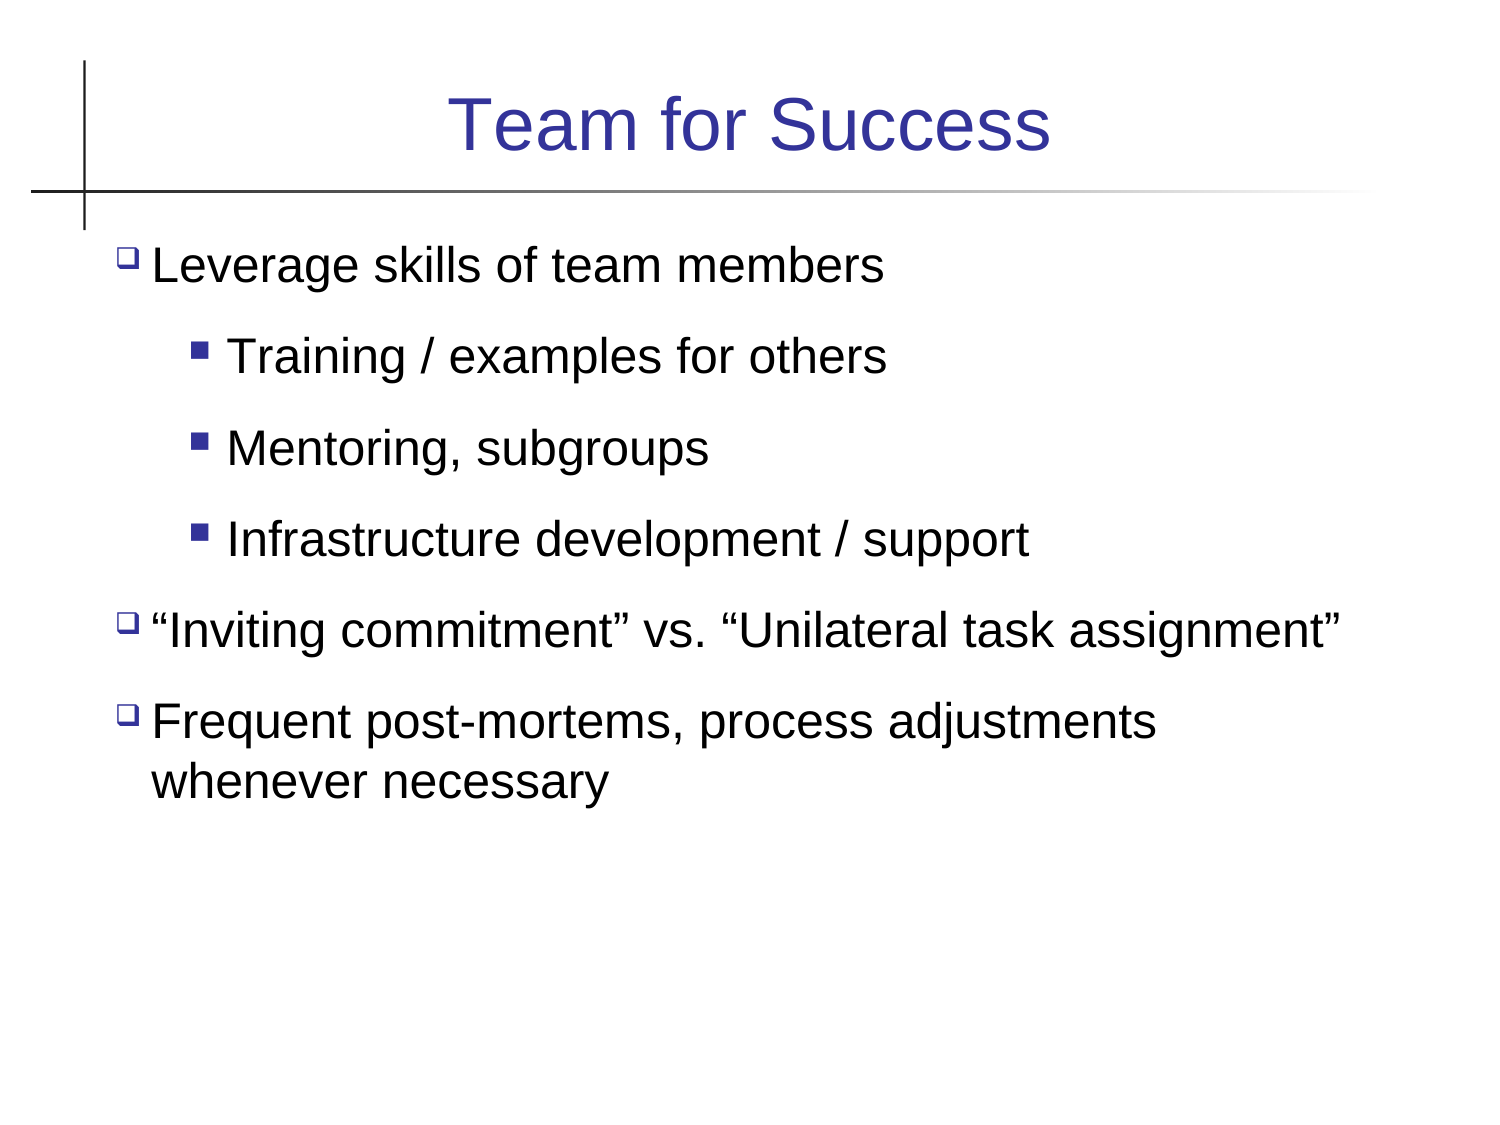

# Team for Success
Leverage skills of team members
Training / examples for others
Mentoring, subgroups
Infrastructure development / support
“Inviting commitment” vs. “Unilateral task assignment”
Frequent post-mortems, process adjustments whenever necessary